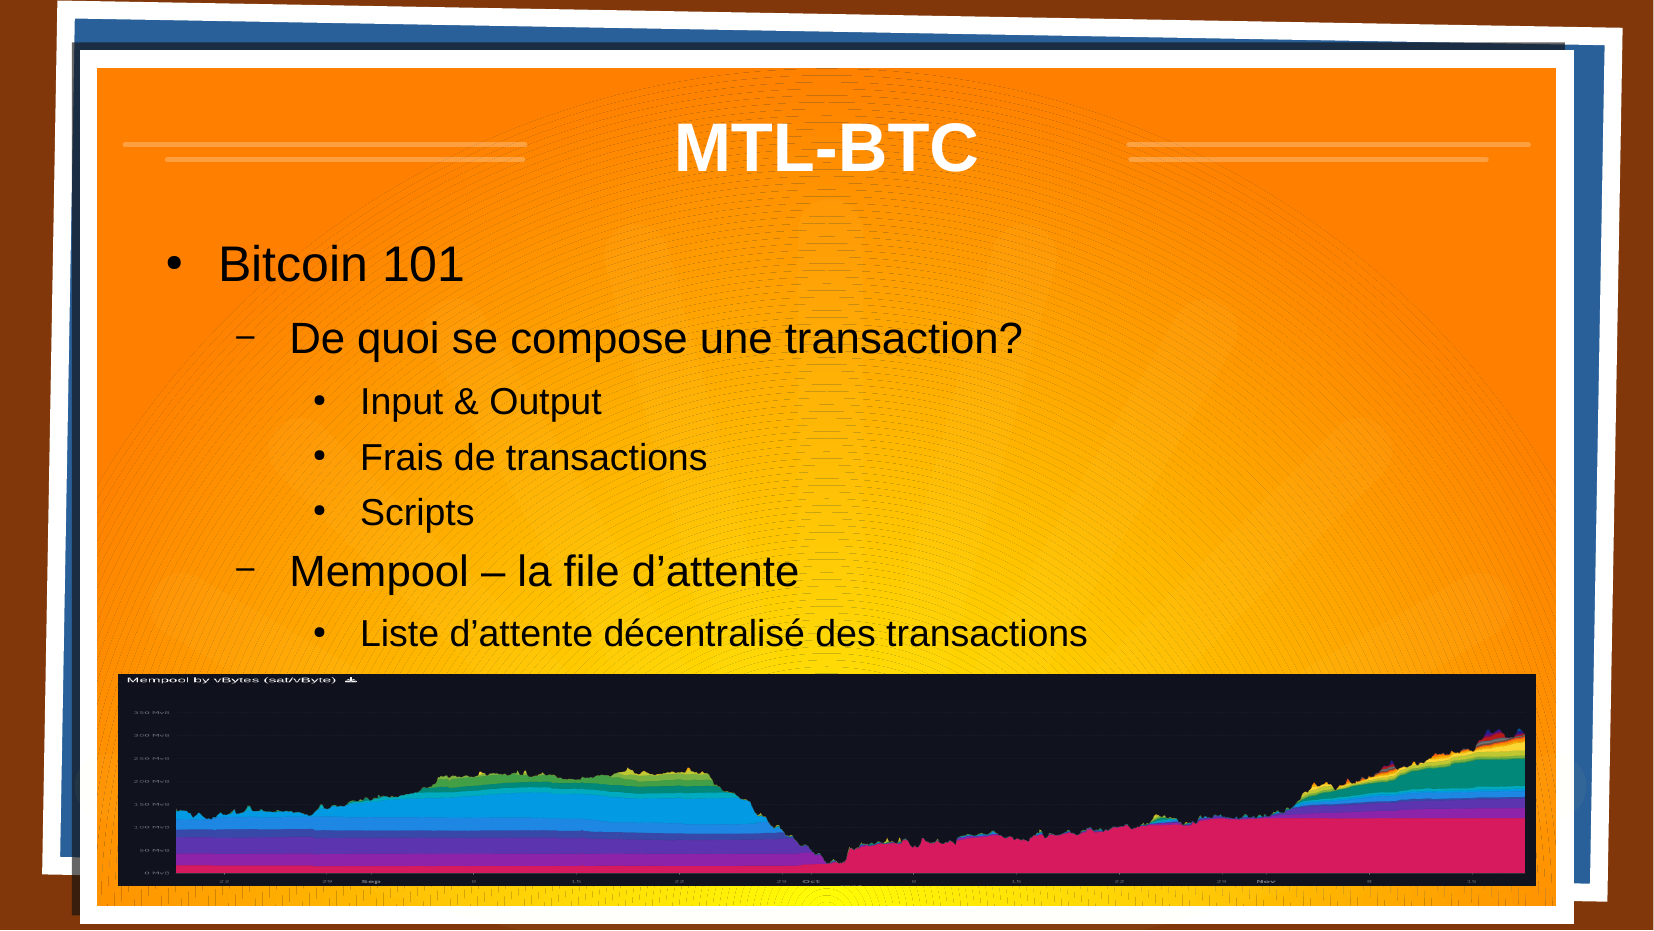

# MTL-BTC
Bitcoin 101
De quoi se compose une transaction?
Input & Output
Frais de transactions
Scripts
Mempool – la file d’attente
Liste d’attente décentralisé des transactions
6